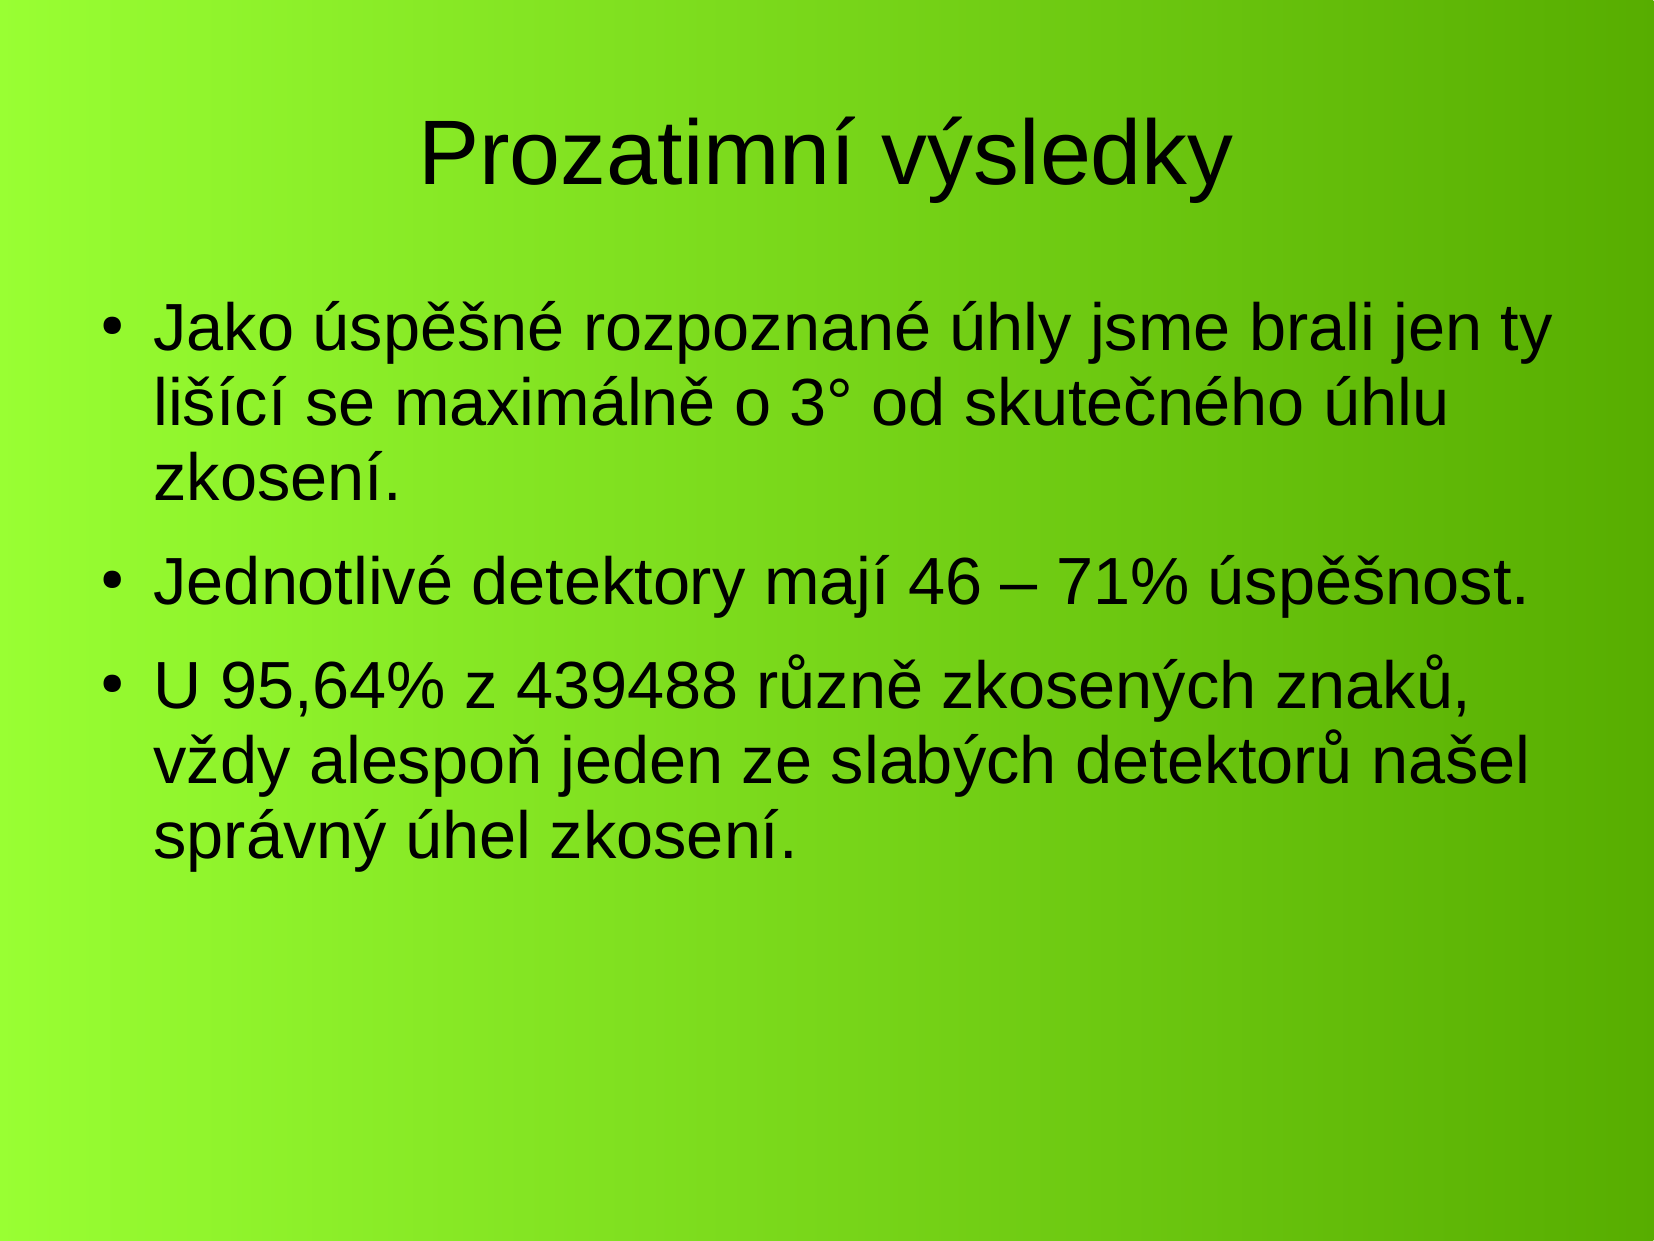

# Prozatimní výsledky
Jako úspěšné rozpoznané úhly jsme brali jen ty lišící se maximálně o 3° od skutečného úhlu zkosení.
Jednotlivé detektory mají 46 – 71% úspěšnost.
U 95,64% z 439488 různě zkosených znaků, vždy alespoň jeden ze slabých detektorů našel správný úhel zkosení.